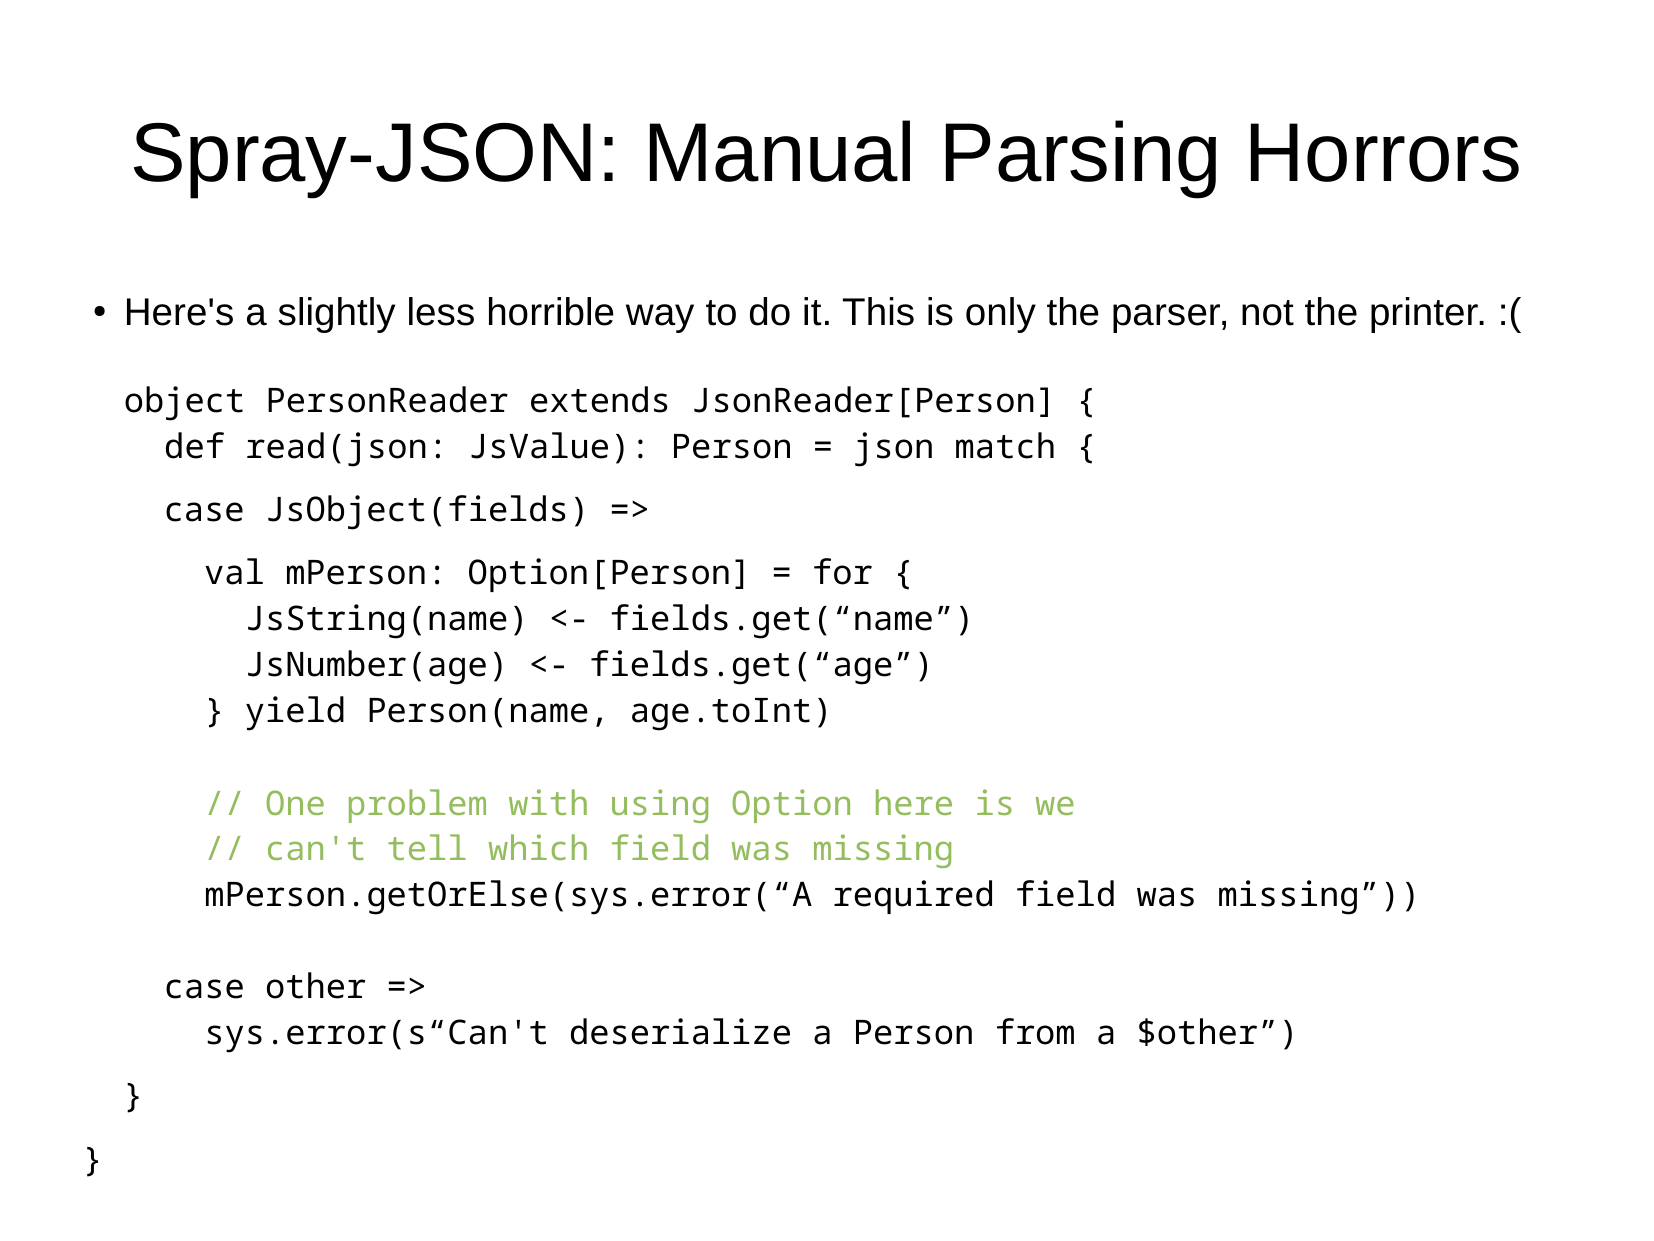

# Spray-JSON: Manual Parsing Horrors
Here's a slightly less horrible way to do it. This is only the parser, not the printer. :(
object PersonReader extends JsonReader[Person] {
 def read(json: JsValue): Person = json match {
 case JsObject(fields) =>
 val mPerson: Option[Person] = for {
 JsString(name) <- fields.get(“name”)
 JsNumber(age) <- fields.get(“age”)
 } yield Person(name, age.toInt)
 // One problem with using Option here is we
 // can't tell which field was missing
 mPerson.getOrElse(sys.error(“A required field was missing”))
 case other =>
 sys.error(s“Can't deserialize a Person from a $other”)
 }
}